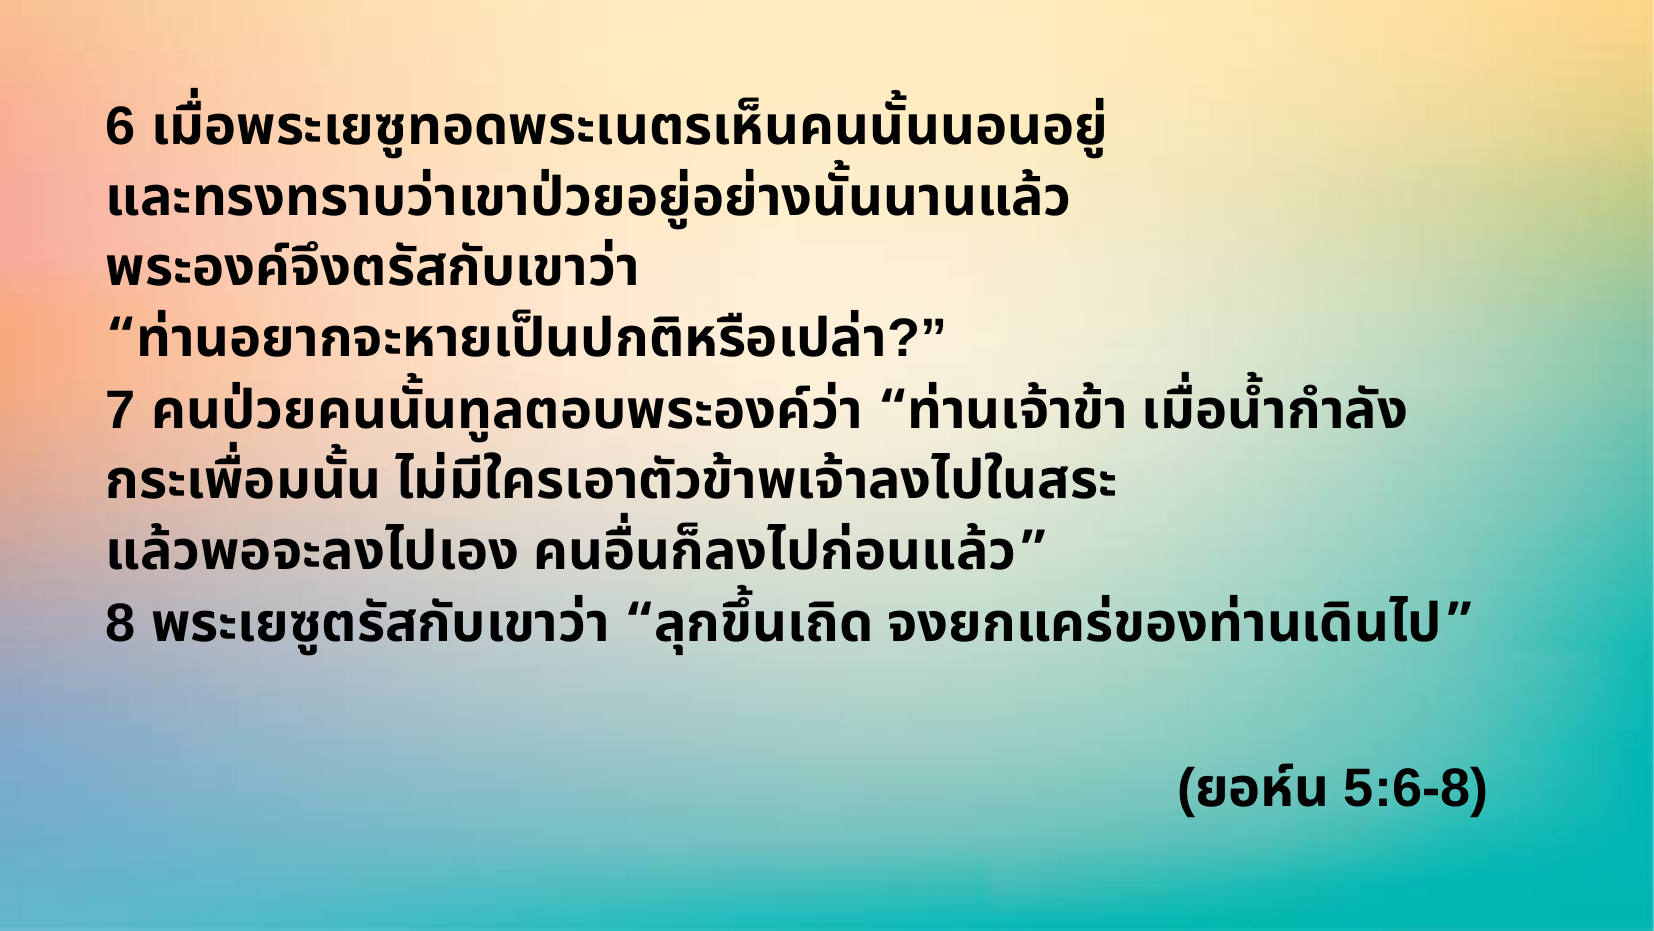

6 เมื่อพระเยซูทอดพระเนตรเห็นคนนั้นนอนอยู่
และทรงทราบว่าเขาป่วยอยู่อย่างนั้นนานแล้ว
พระองค์จึงตรัสกับเขาว่า
“ท่านอยากจะหายเป็นปกติหรือเปล่า?”
7 คนป่วยคนนั้นทูลตอบพระองค์ว่า “ท่านเจ้าข้า เมื่อน้ำกำลังกระเพื่อมนั้น ไม่มีใครเอาตัวข้าพเจ้าลงไปในสระ
แล้วพอจะลงไปเอง คนอื่นก็ลงไปก่อนแล้ว”
8 พระเยซูตรัสกับเขาว่า “ลุกขึ้นเถิด จงยกแคร่ของท่านเดินไป”
(ยอห์น 5:6-8)